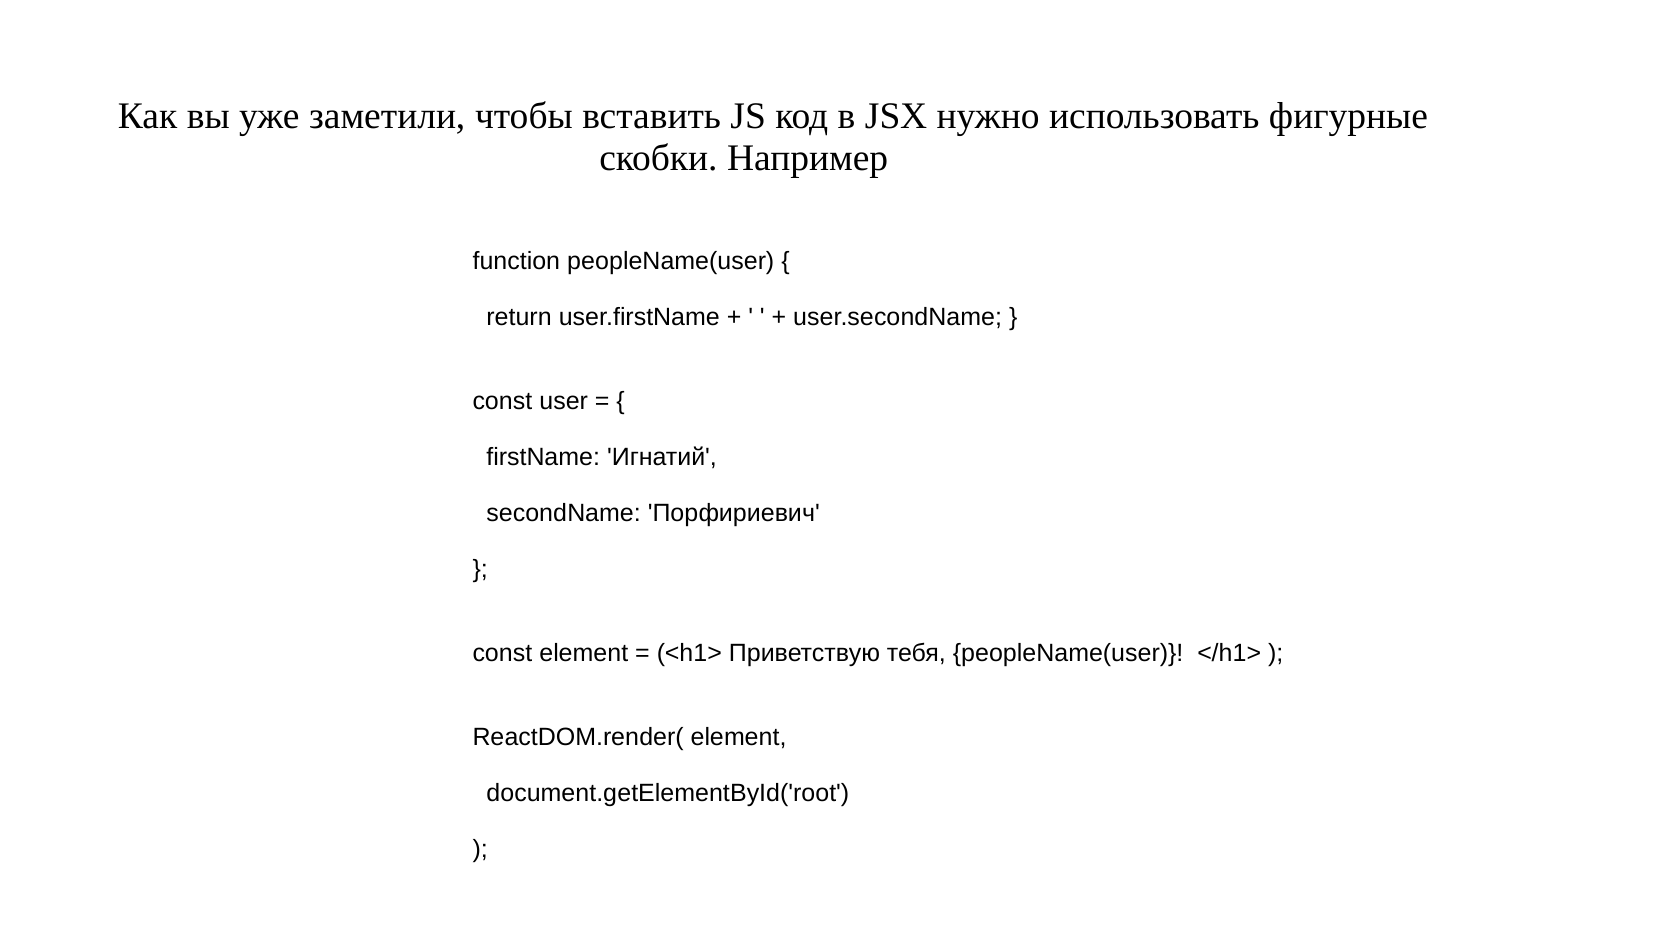

# Как вы уже заметили, чтобы вставить JS код в JSX нужно использовать фигурные скобки. Например
function peopleName(user) {
 return user.firstName + ' ' + user.secondName; }
const user = {
 firstName: 'Игнатий',
 secondName: 'Порфириевич'
};
const element = (<h1> Приветствую тебя, {peopleName(user)}! </h1> );
ReactDOM.render( element,
 document.getElementById('root')
);